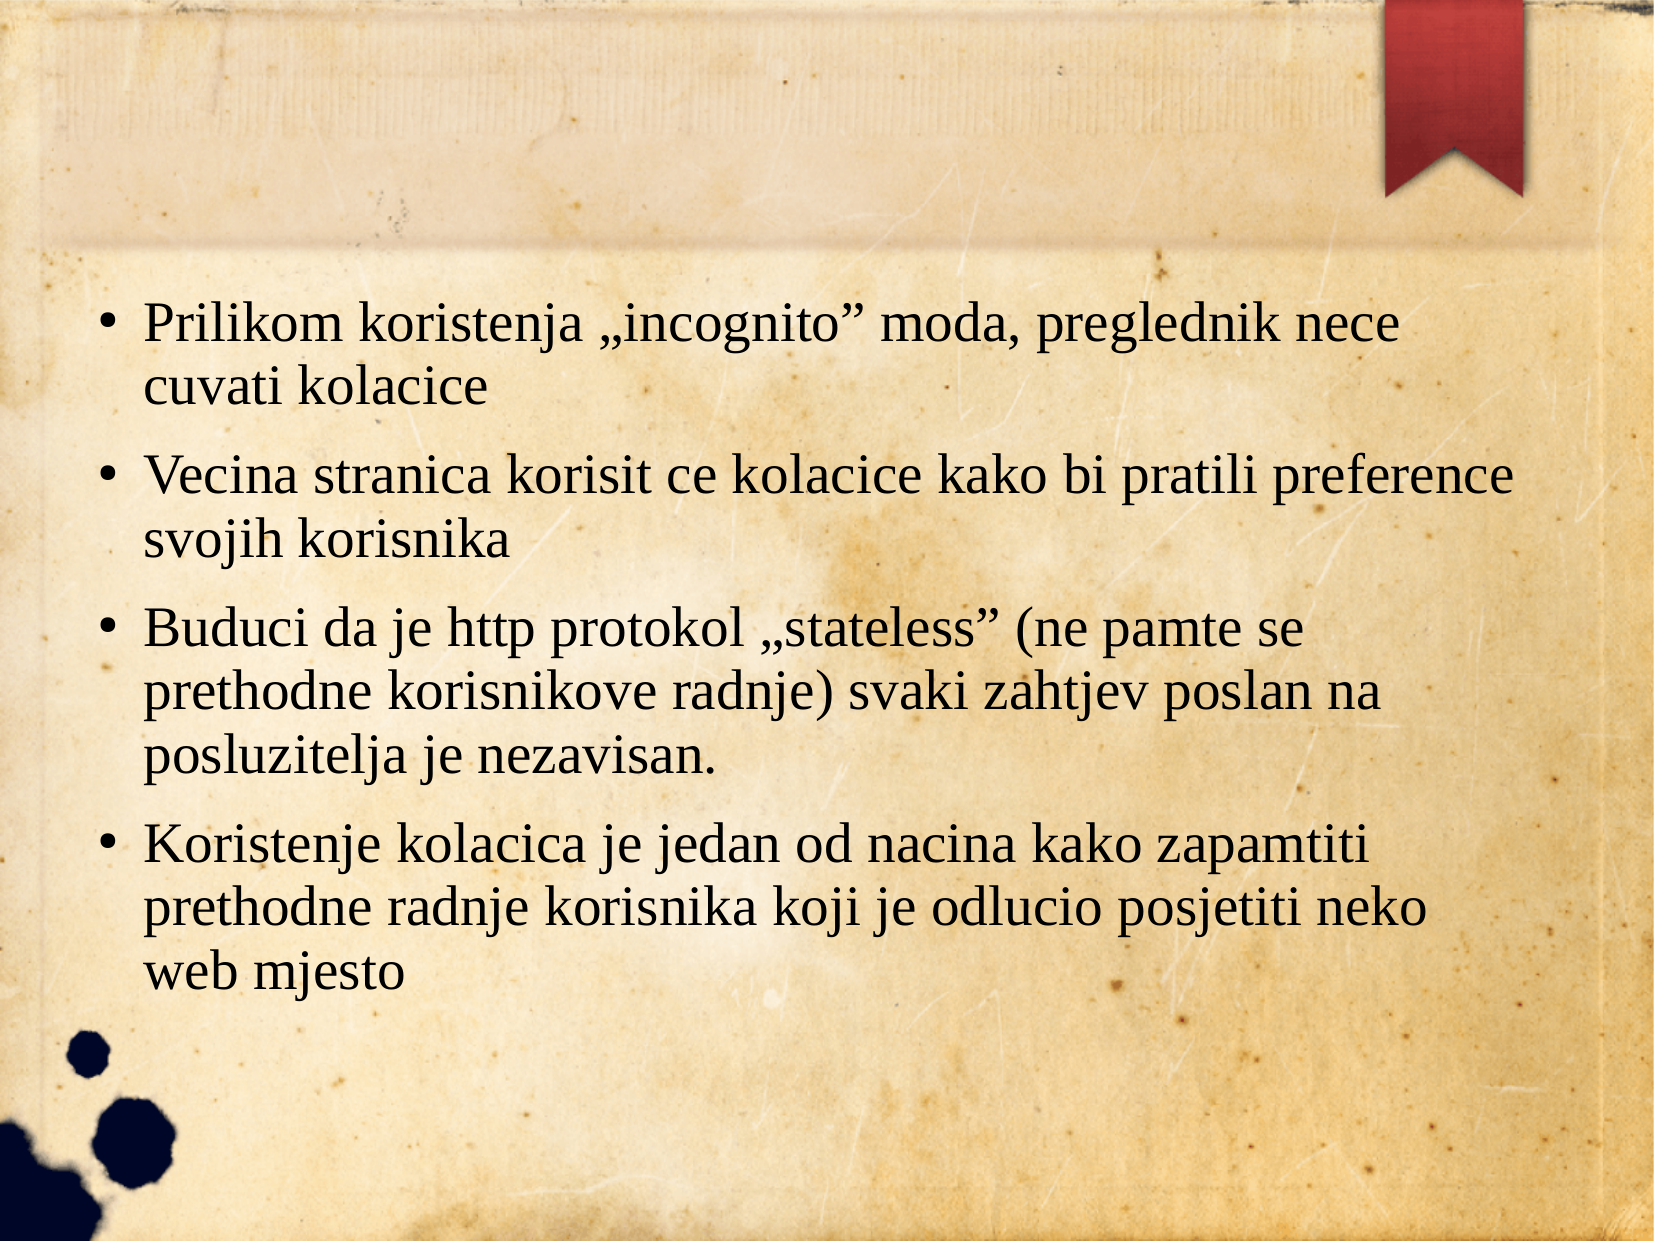

#
Prilikom koristenja „incognito” moda, preglednik nece cuvati kolacice
Vecina stranica korisit ce kolacice kako bi pratili preference svojih korisnika
Buduci da je http protokol „stateless” (ne pamte se prethodne korisnikove radnje) svaki zahtjev poslan na posluzitelja je nezavisan.
Koristenje kolacica je jedan od nacina kako zapamtiti prethodne radnje korisnika koji je odlucio posjetiti neko web mjesto